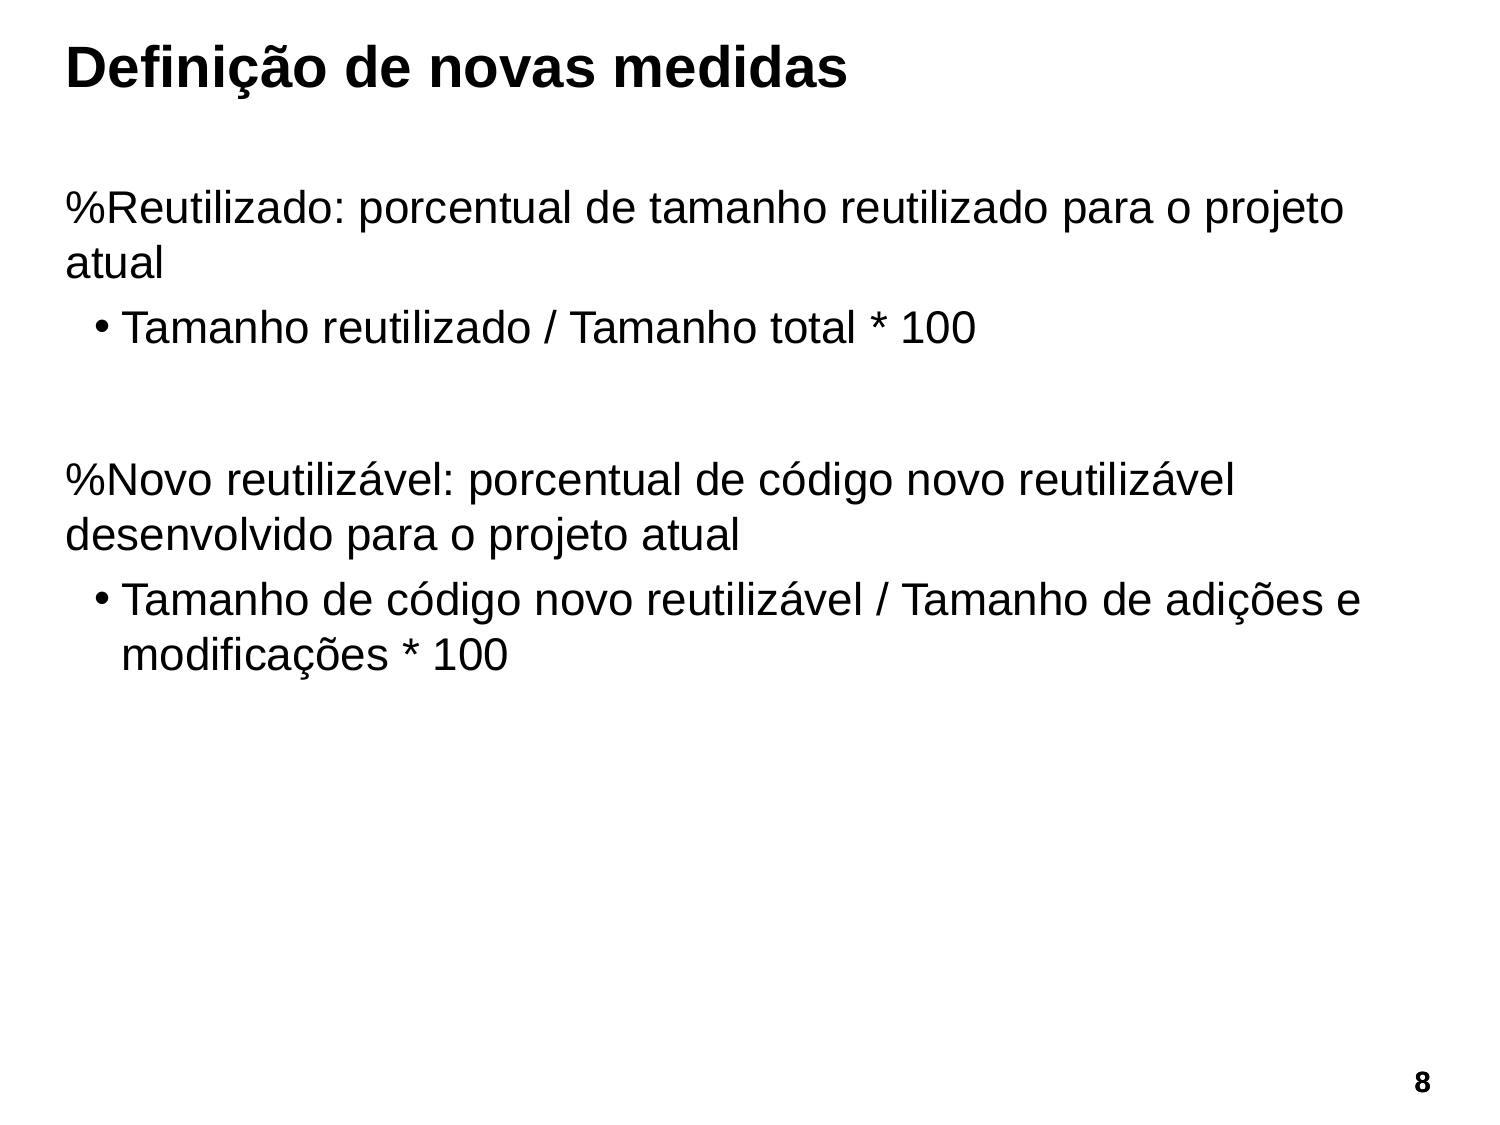

# Definição de novas medidas
%Reutilizado: porcentual de tamanho reutilizado para o projeto atual
Tamanho reutilizado / Tamanho total * 100
%Novo reutilizável: porcentual de código novo reutilizável desenvolvido para o projeto atual
Tamanho de código novo reutilizável / Tamanho de adições e modificações * 100